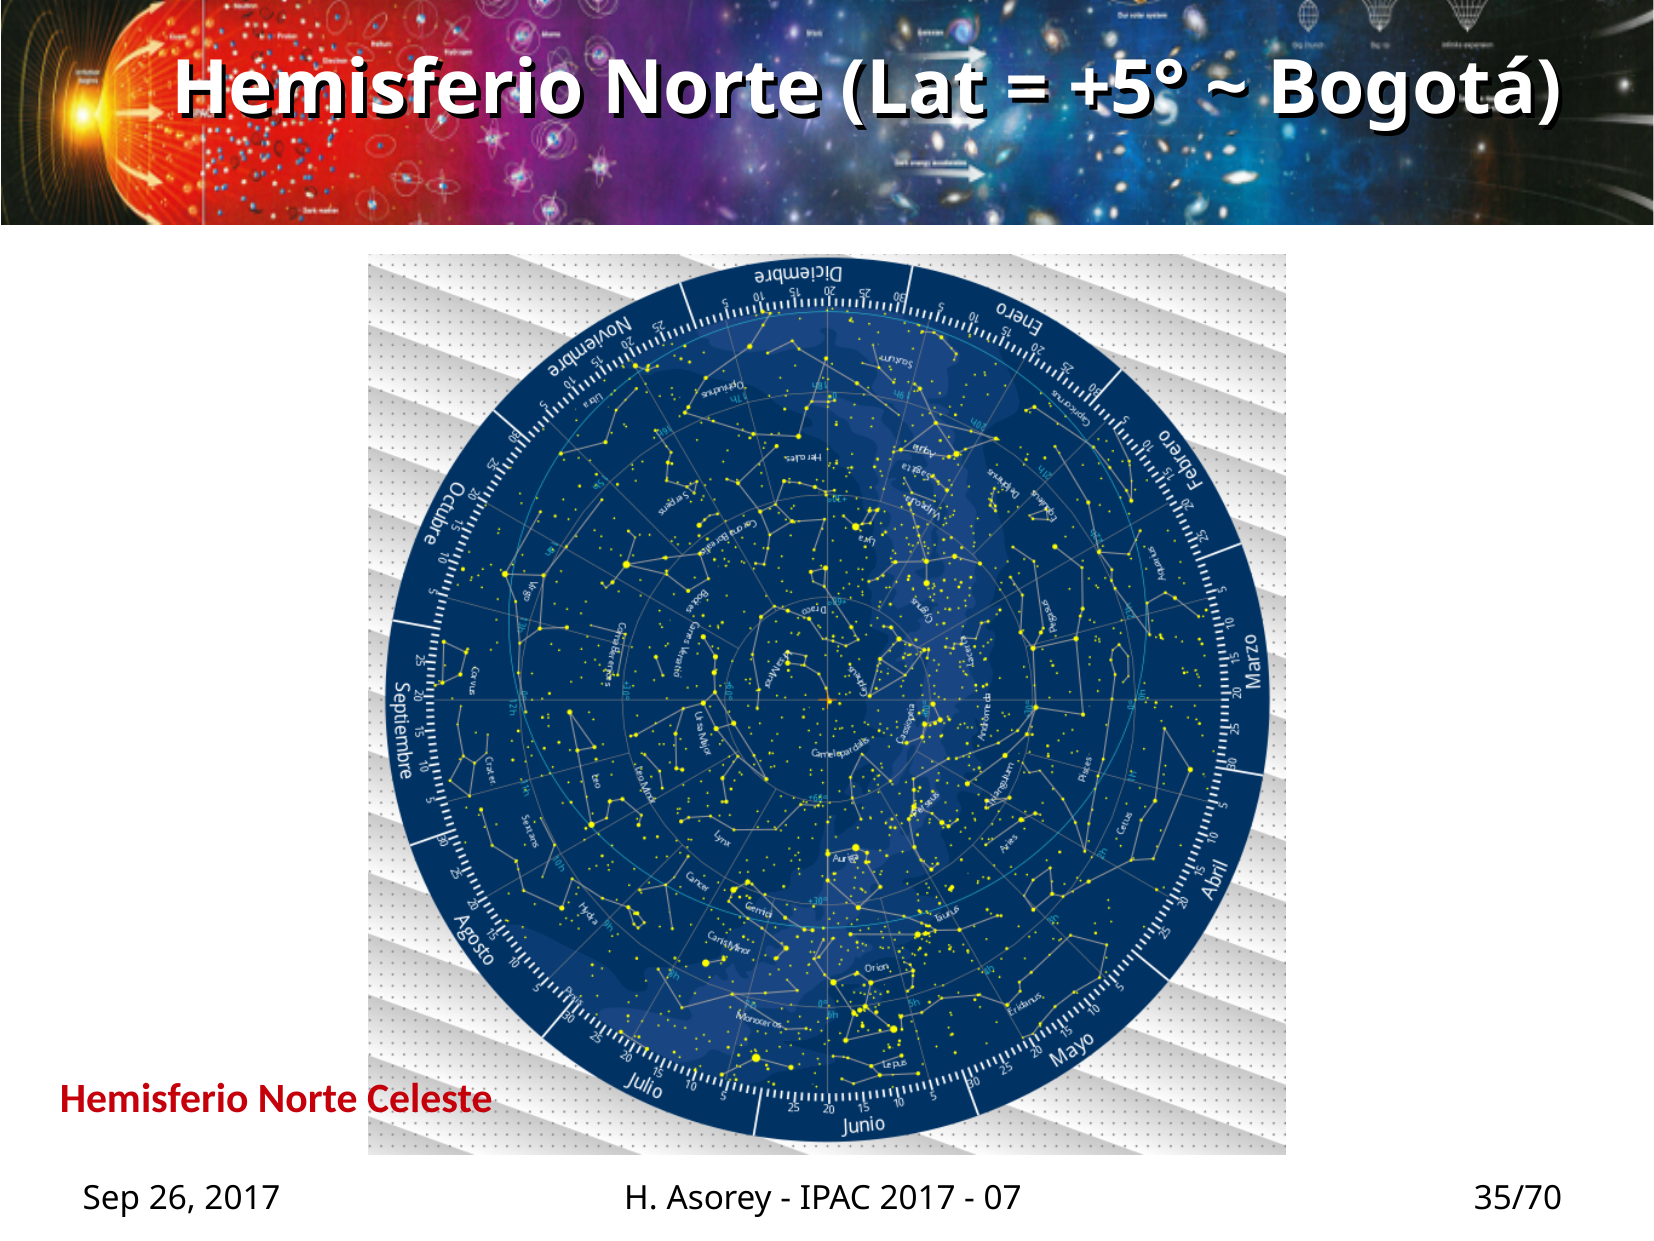

# Hemisferio Norte (Lat = +5° ~ Bogotá)
Hemisferio Norte Celeste
Sep 26, 2017
H. Asorey - IPAC 2017 - 07
35